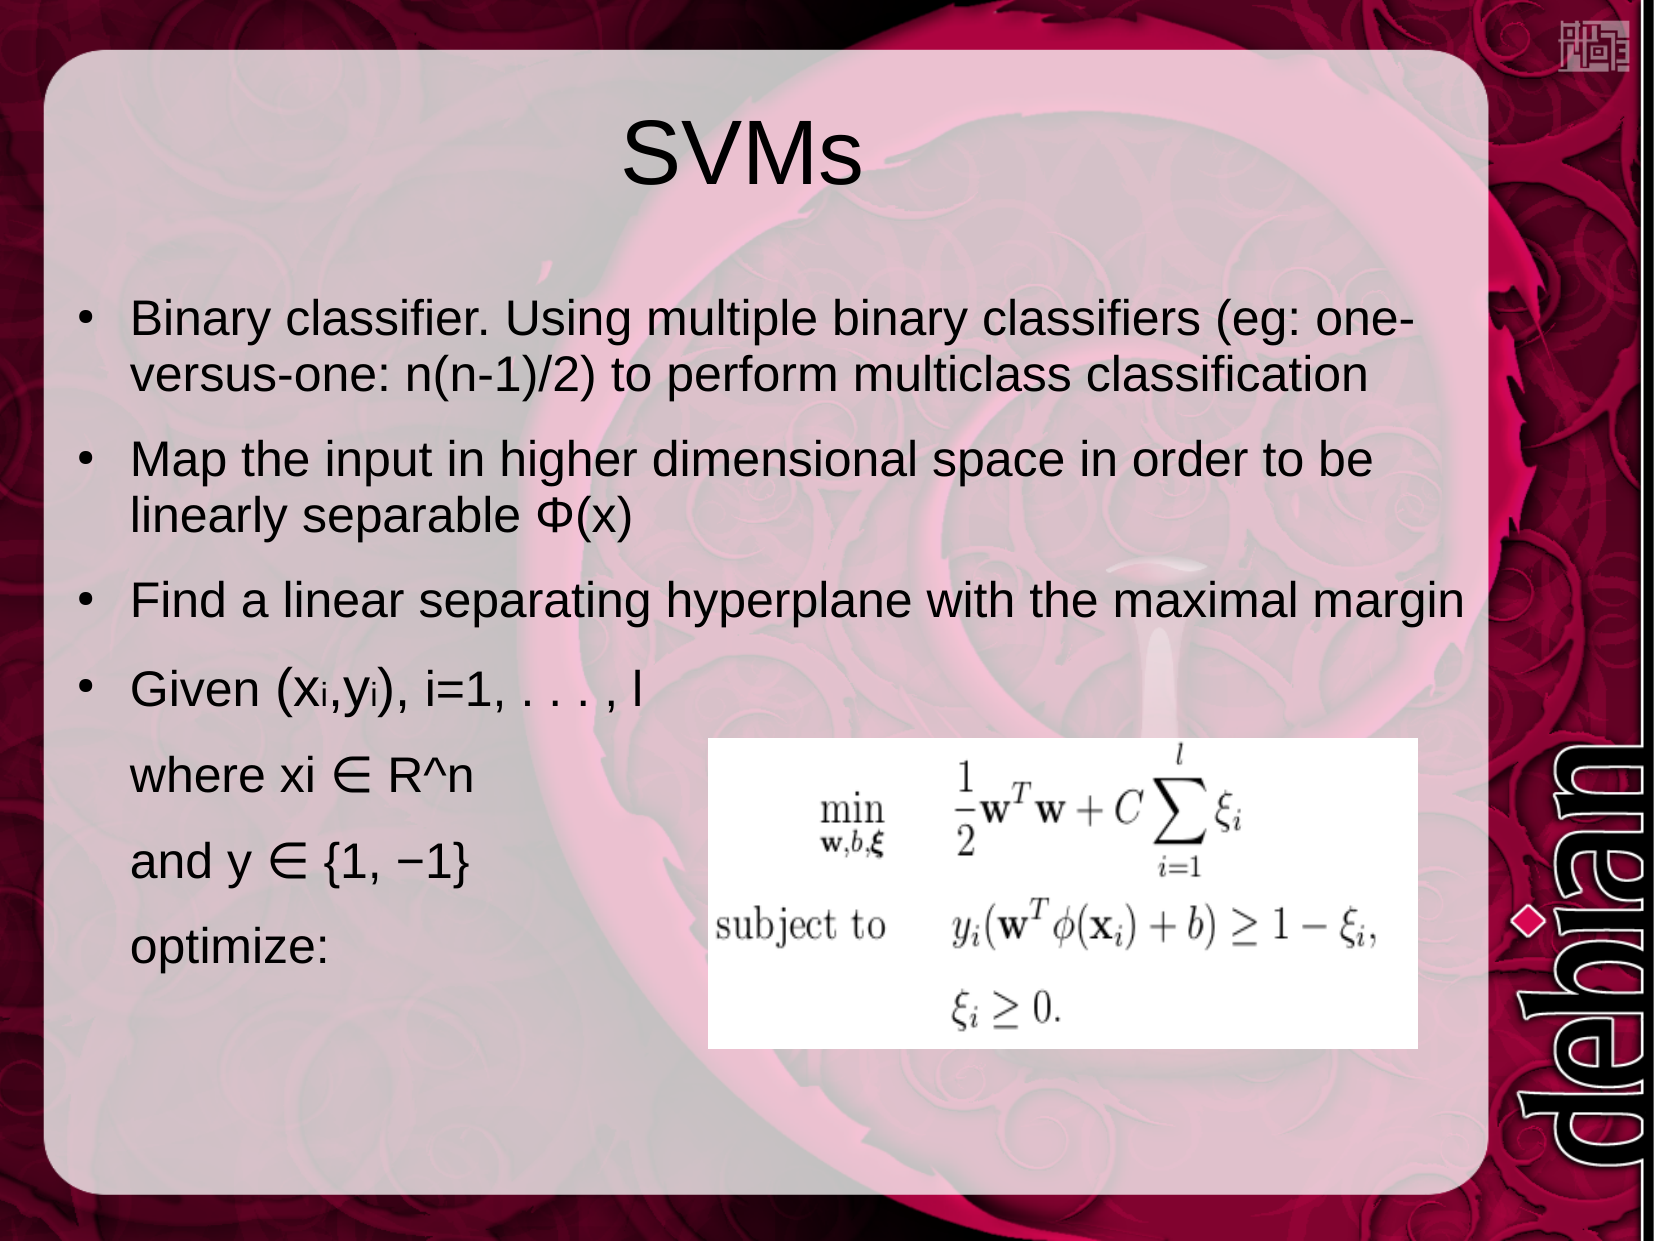

# SVMs
Binary classifier. Using multiple binary classifiers (eg: one-versus-one: n(n-1)/2) to perform multiclass classification
Map the input in higher dimensional space in order to be linearly separable Φ(x)
Find a linear separating hyperplane with the maximal margin
Given (xi,yi), i=1, . . . , l
where xi ∈ R^n
and y ∈ {1, −1}
optimize: